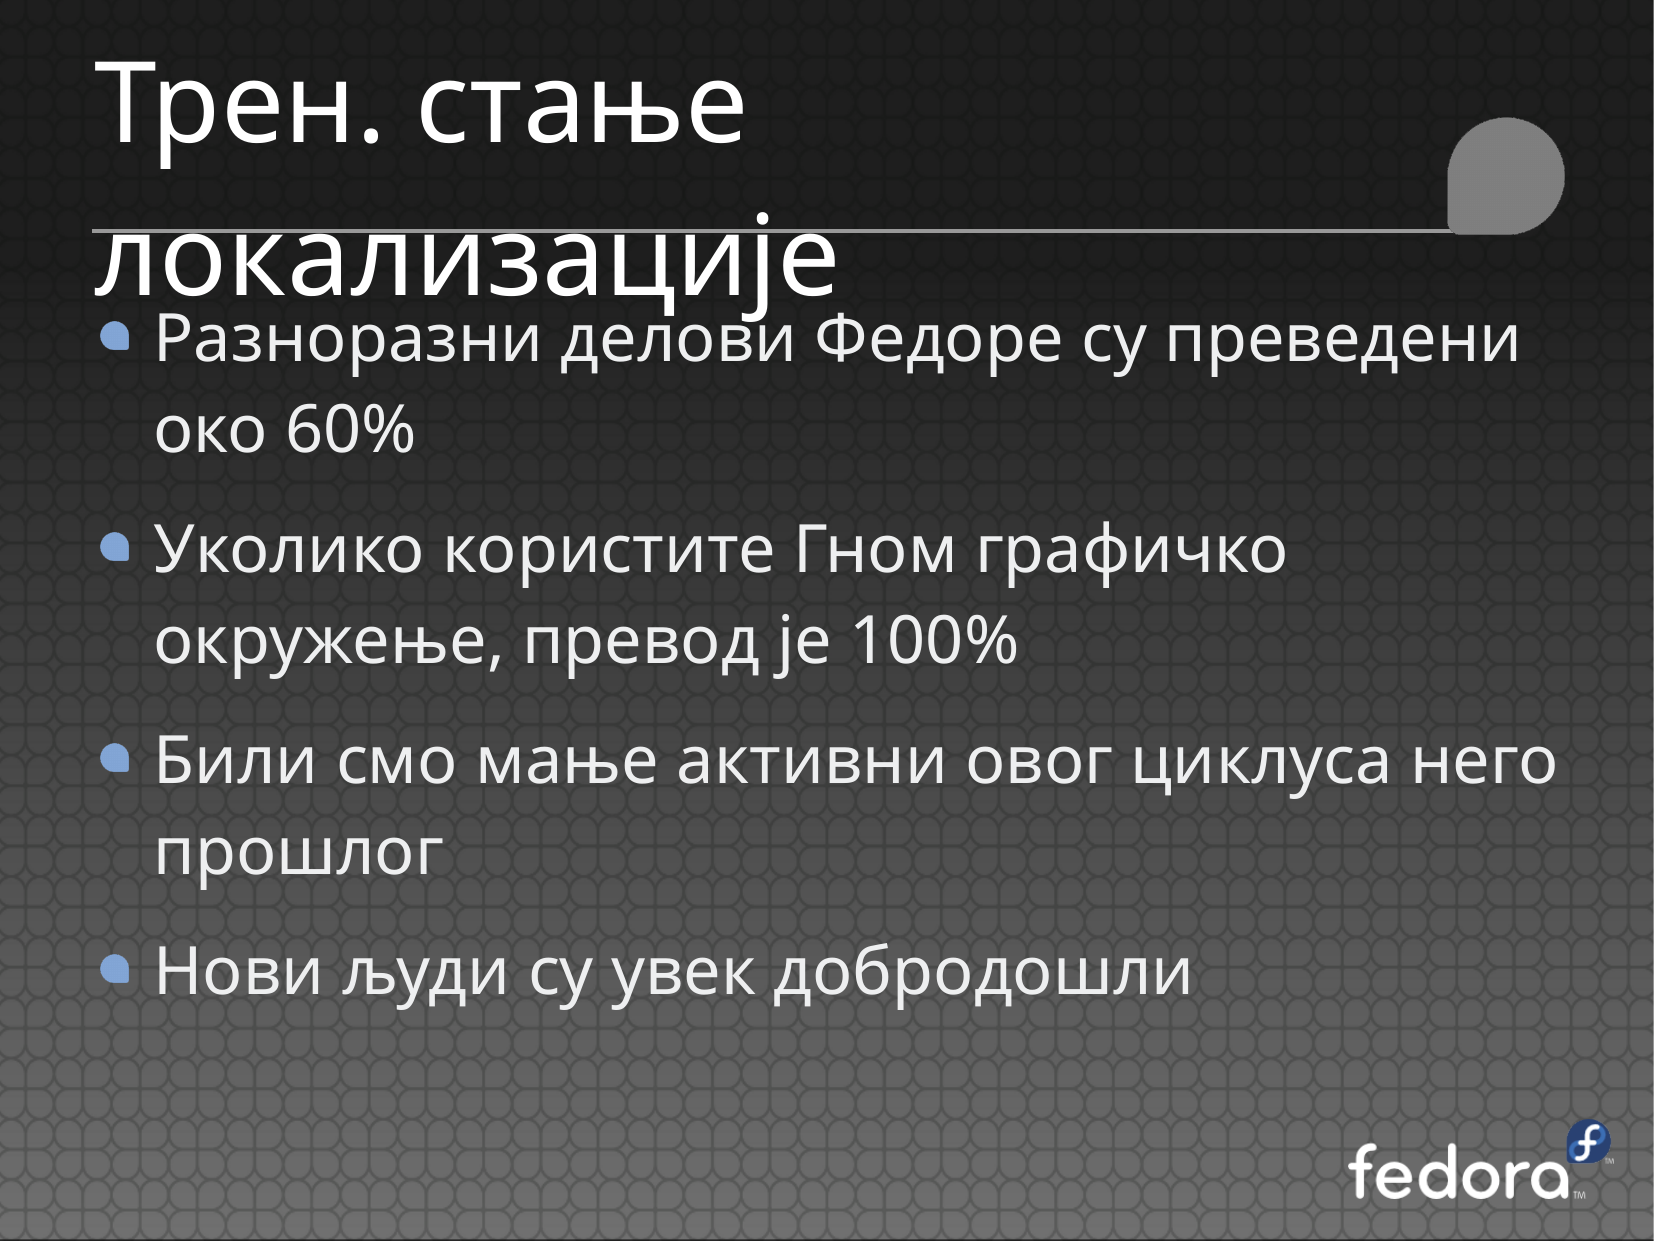

Трен. стање локализације
# Разноразни делови Федоре су преведени око 60%
Уколико користите Гном графичко окружење, превод је 100%
Били смо мање активни овог циклуса него прошлог
Нови људи су увек добродошли